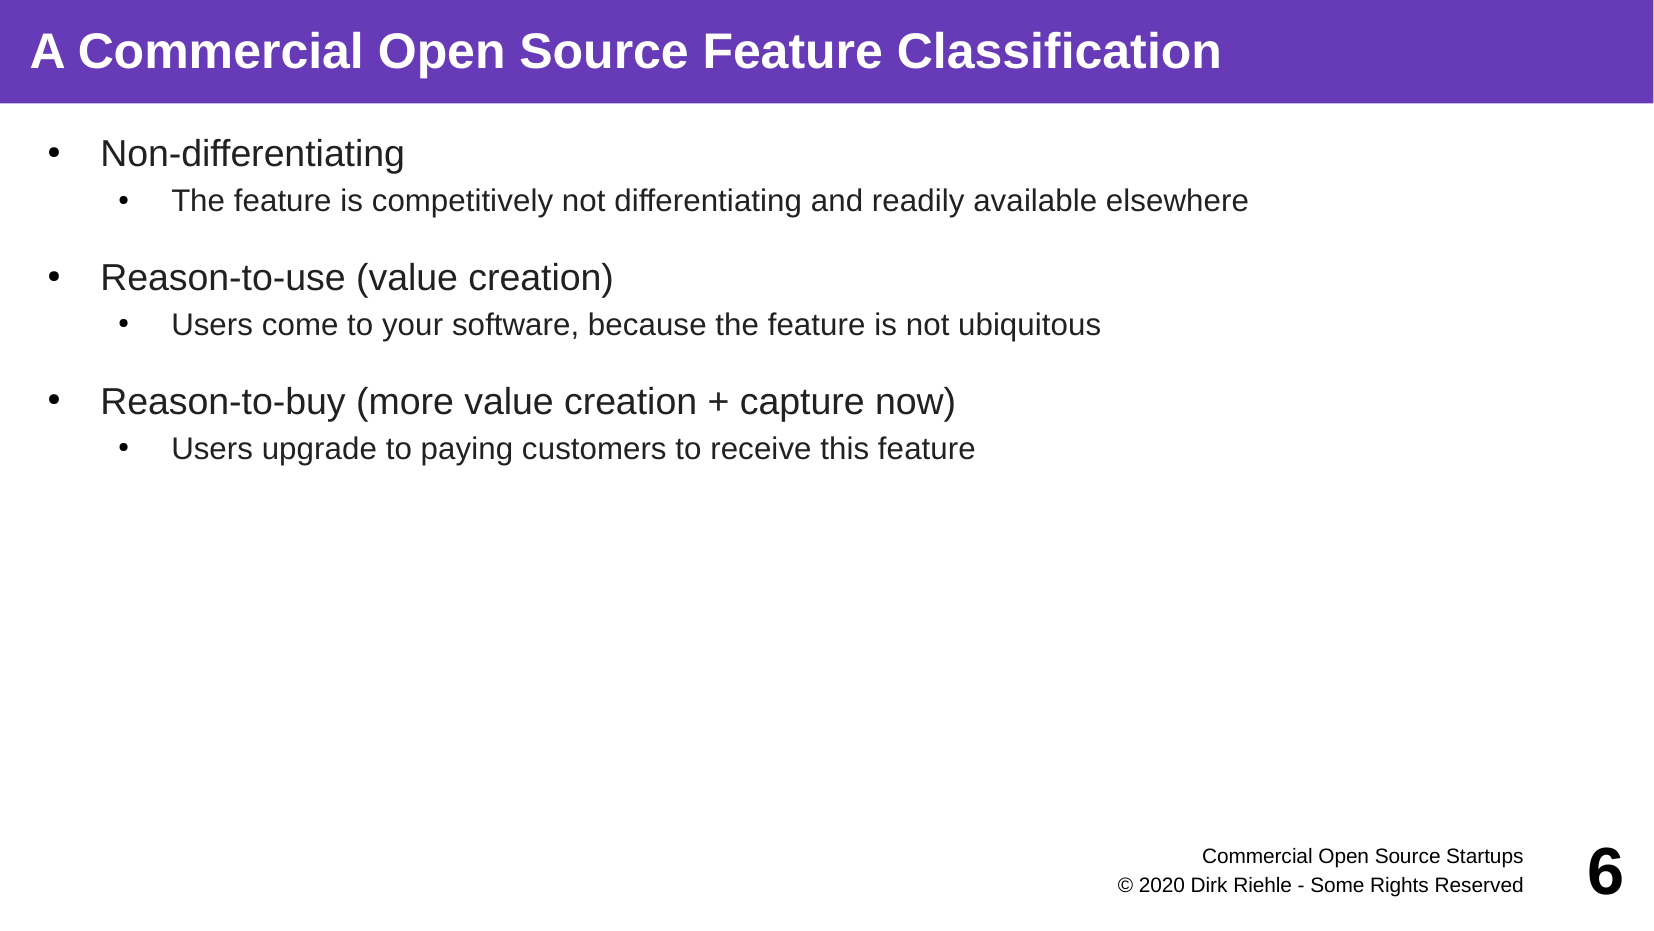

# A Commercial Open Source Feature Classification
Non-differentiating
The feature is competitively not differentiating and readily available elsewhere
Reason-to-use (value creation)
Users come to your software, because the feature is not ubiquitous
Reason-to-buy (more value creation + capture now)
Users upgrade to paying customers to receive this feature
Commercial Open Source Startups
6
© 2020 Dirk Riehle - Some Rights Reserved